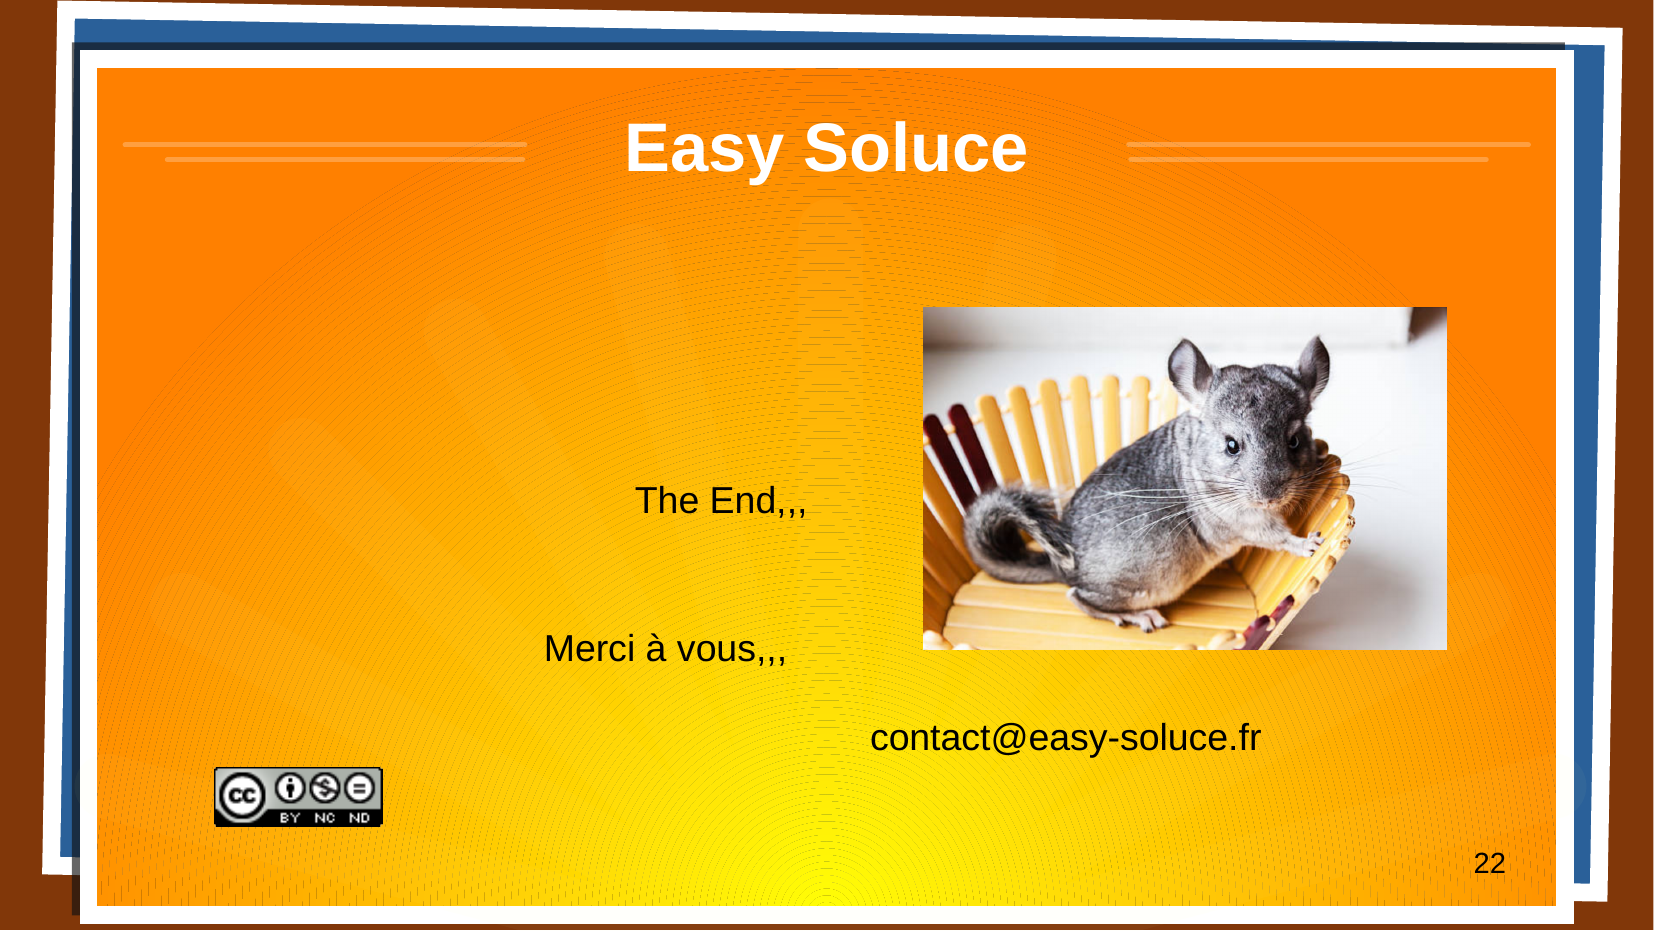

# Easy Soluce
The End,,,
Merci à vous,,,
contact@easy-soluce.fr
22